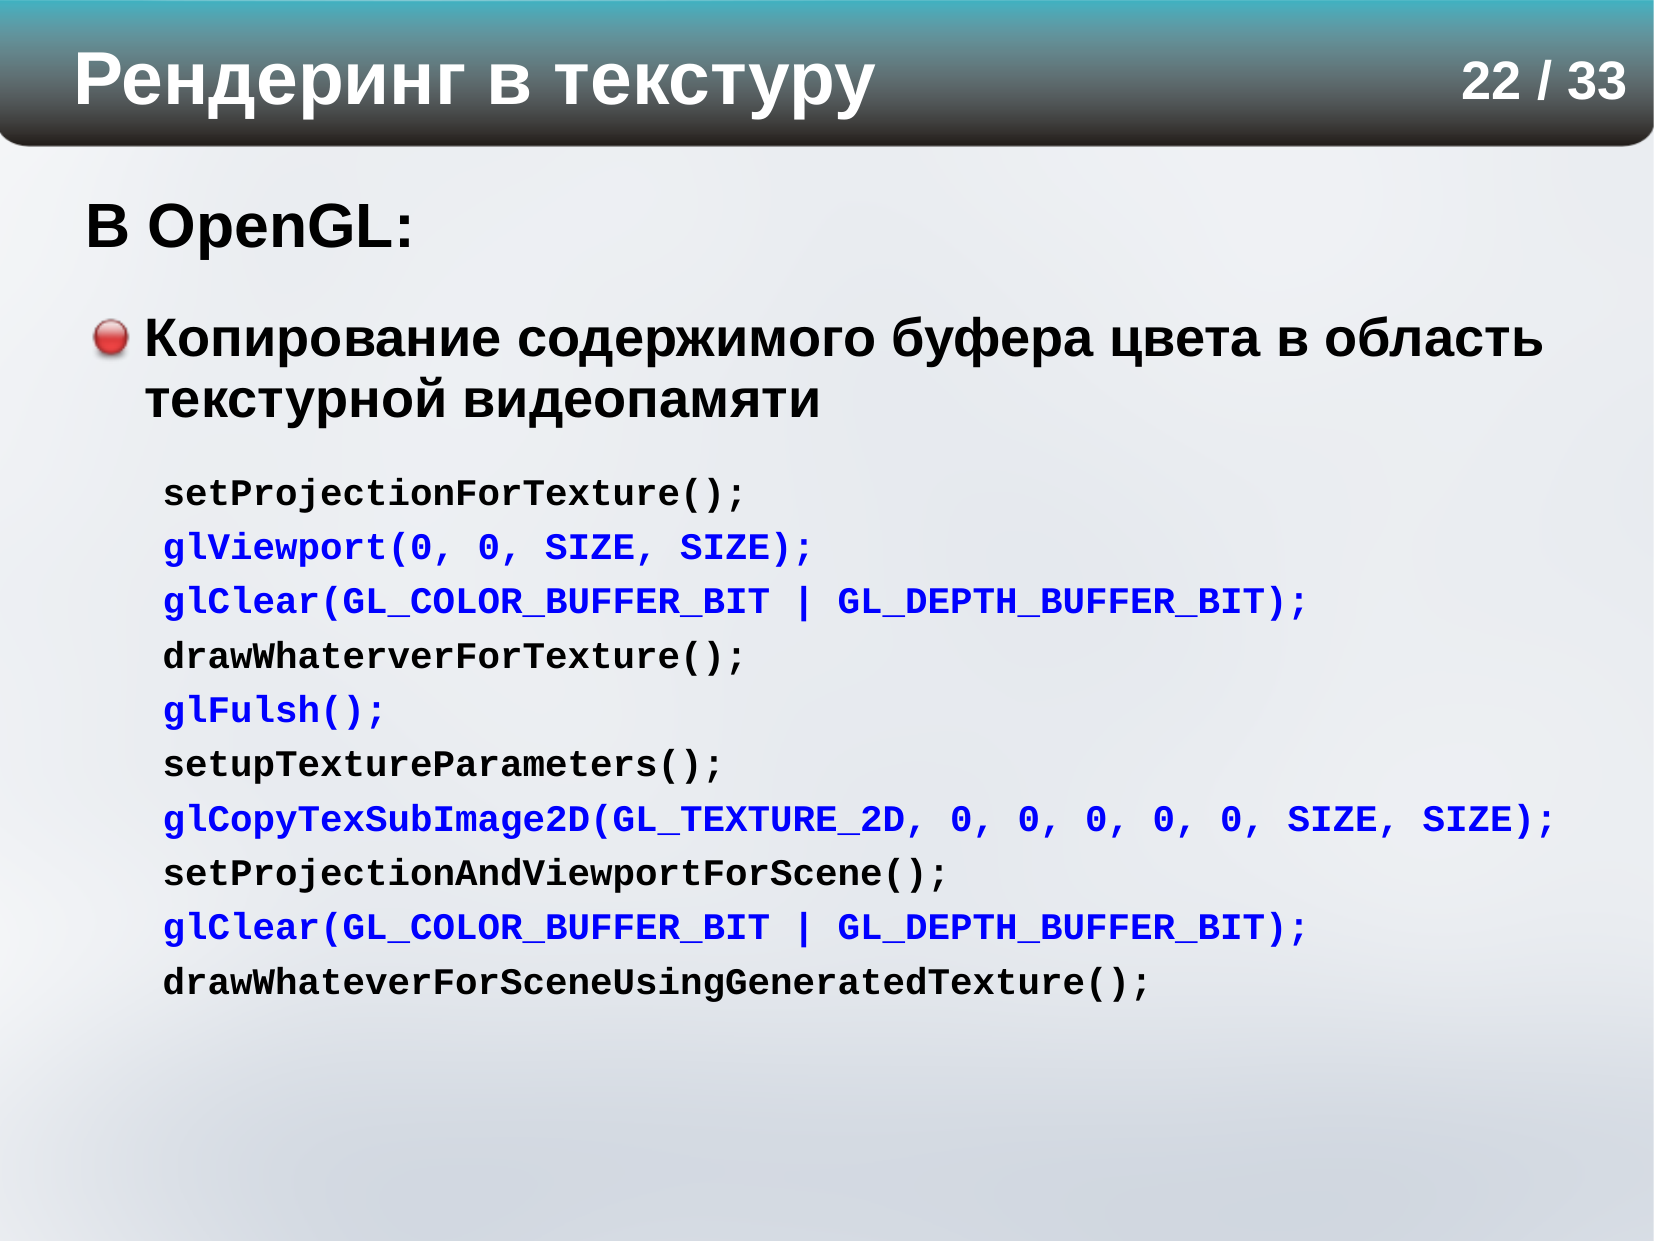

Рендеринг в текстуру
В OpenGL:
Копирование содержимого буфера цвета в область текстурной видеопамяти
setProjectionForTexture();
glViewport(0, 0, SIZE, SIZE);
glClear(GL_COLOR_BUFFER_BIT | GL_DEPTH_BUFFER_BIT);
drawWhaterverForTexture();
glFulsh();
setupTextureParameters();
glCopyTexSubImage2D(GL_TEXTURE_2D, 0, 0, 0, 0, 0, SIZE, SIZE);
setProjectionAndViewportForScene();
glClear(GL_COLOR_BUFFER_BIT | GL_DEPTH_BUFFER_BIT);
drawWhateverForSceneUsingGeneratedTexture();